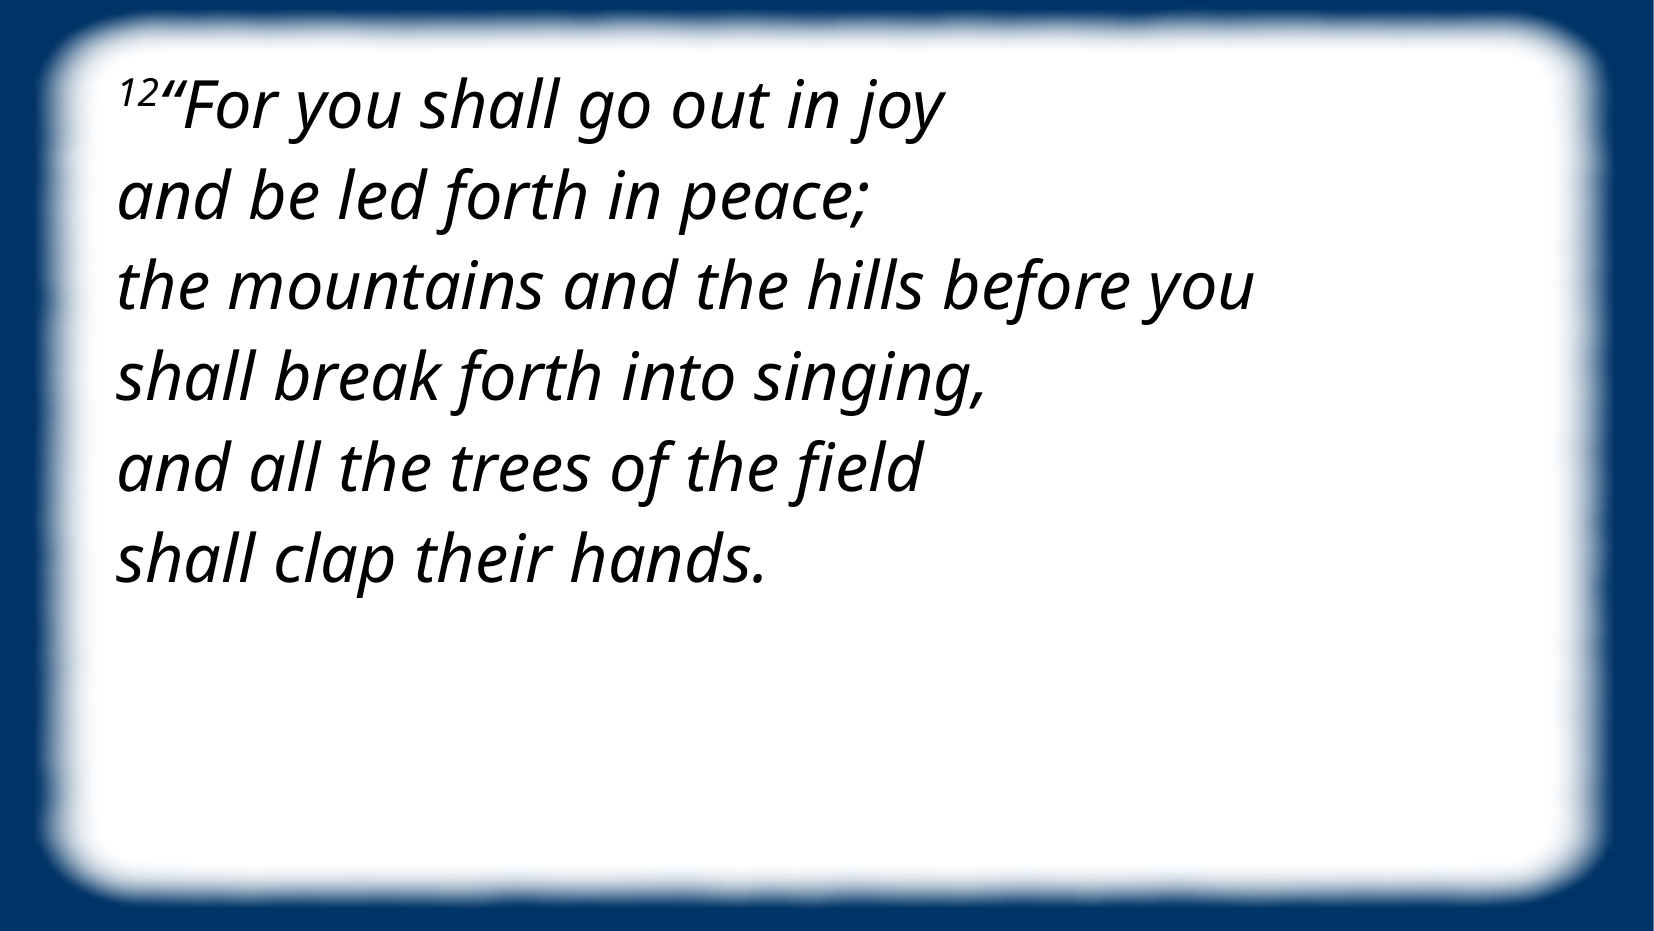

12“For you shall go out in joy
and be led forth in peace;
the mountains and the hills before you
shall break forth into singing,
and all the trees of the field
shall clap their hands.